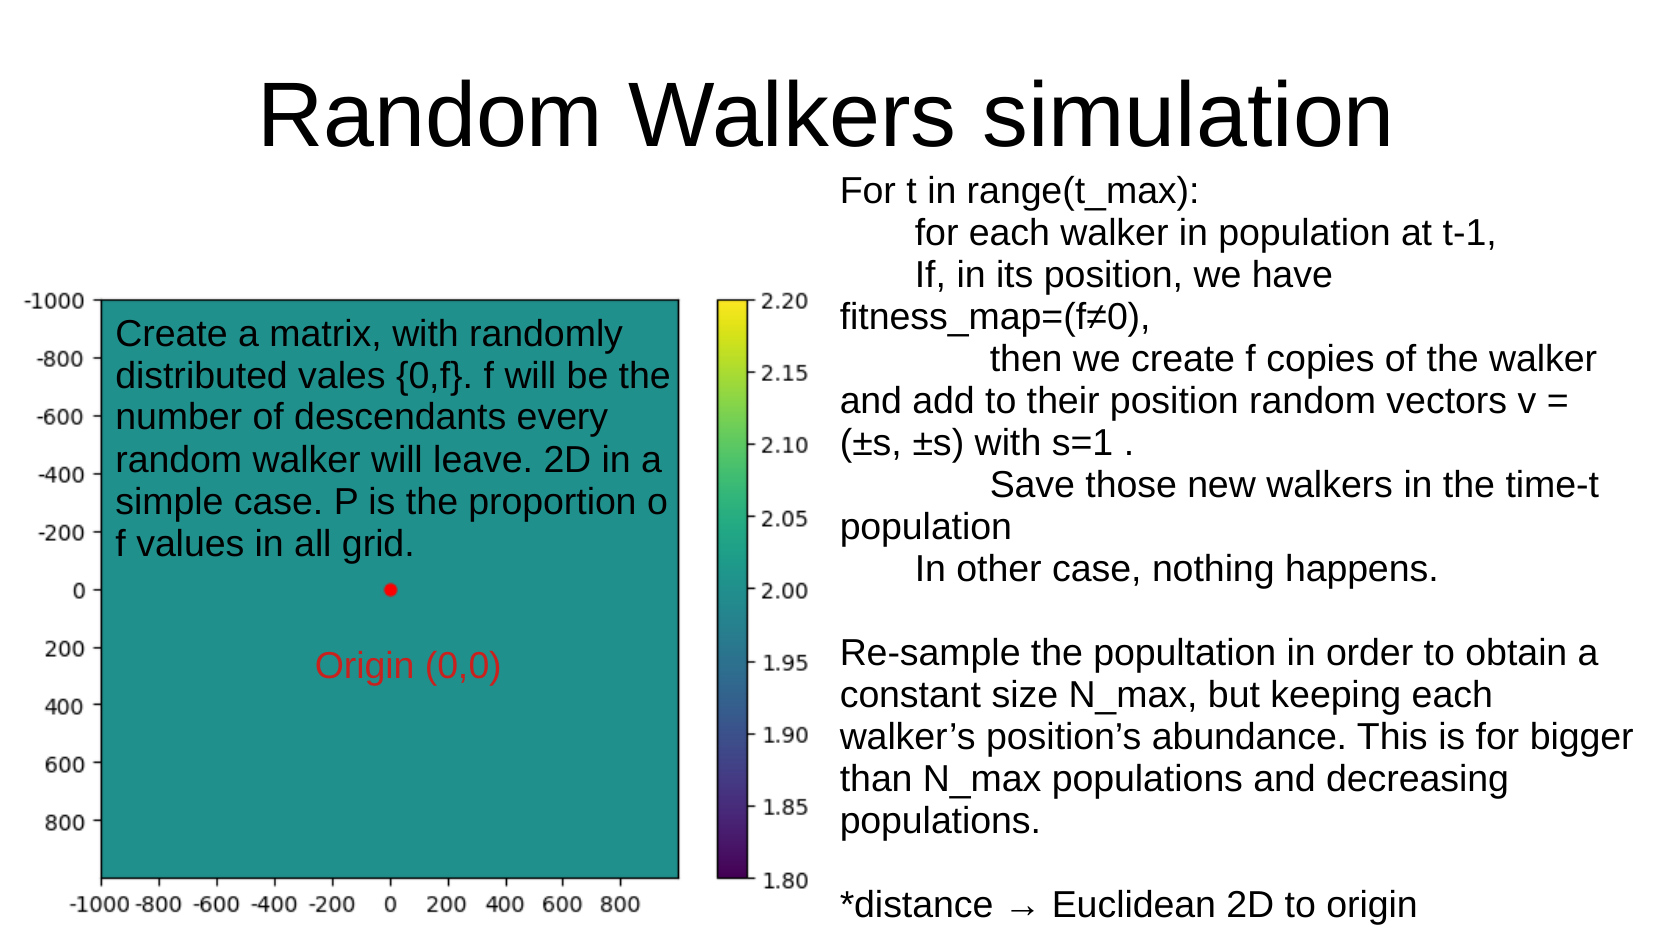

# Random Walkers simulation
For t in range(t_max):
	for each walker in population at t-1,
	If, in its position, we have fitness_map=(f≠0),
		then we create f copies of the walker and add to their position random vectors v = (±s, ±s) with s=1 .
		Save those new walkers in the time-t population
	In other case, nothing happens.
Re-sample the popultation in order to obtain a constant size N_max, but keeping each walker’s position’s abundance. This is for bigger than N_max populations and decreasing populations.
*distance → Euclidean 2D to origin
Create a matrix, with randomly distributed vales {0,f}. f will be the number of descendants every random walker will leave. 2D in a simple case. P is the proportion o f values in all grid.
Origin (0,0)